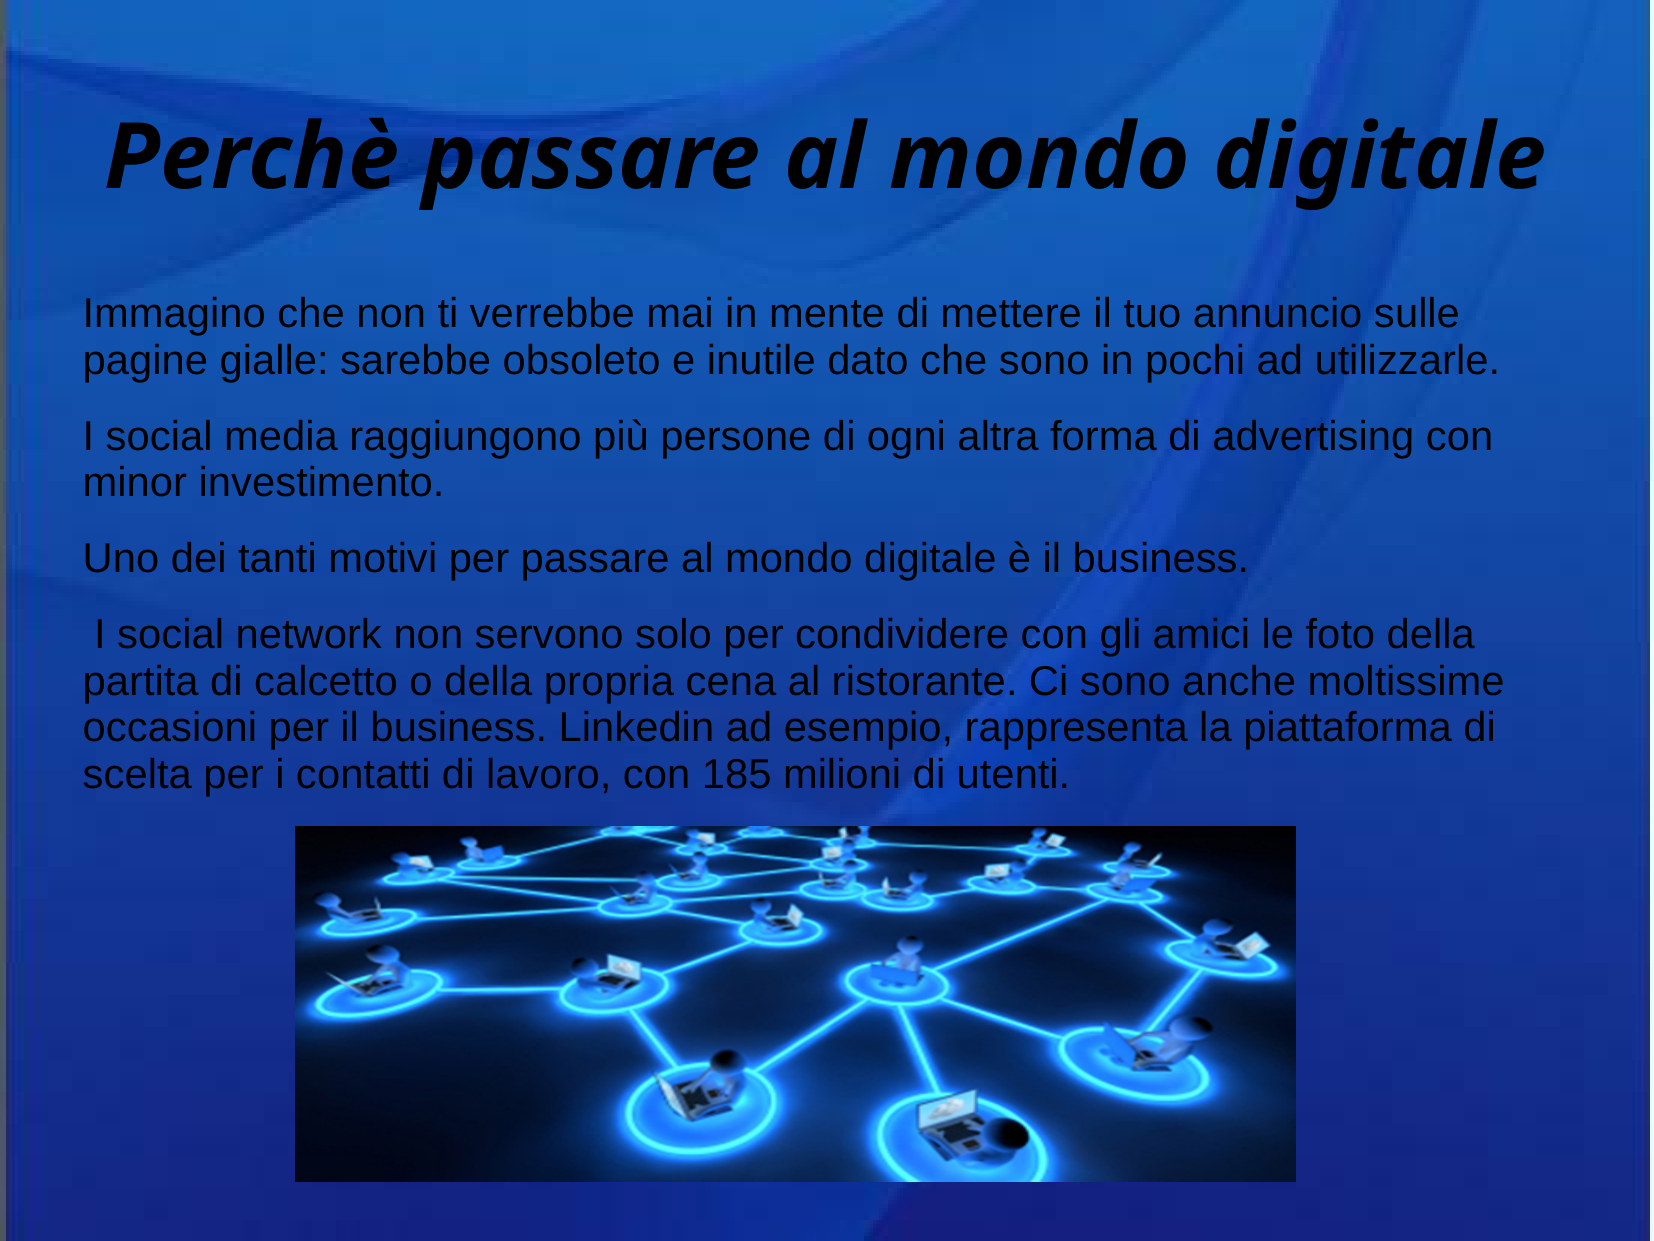

# Perchè passare al mondo digitale
Immagino che non ti verrebbe mai in mente di mettere il tuo annuncio sulle pagine gialle: sarebbe obsoleto e inutile dato che sono in pochi ad utilizzarle.
I social media raggiungono più persone di ogni altra forma di advertising con minor investimento.
Uno dei tanti motivi per passare al mondo digitale è il business.
 I social network non servono solo per condividere con gli amici le foto della partita di calcetto o della propria cena al ristorante. Ci sono anche moltissime occasioni per il business. Linkedin ad esempio, rappresenta la piattaforma di scelta per i contatti di lavoro, con 185 milioni di utenti.